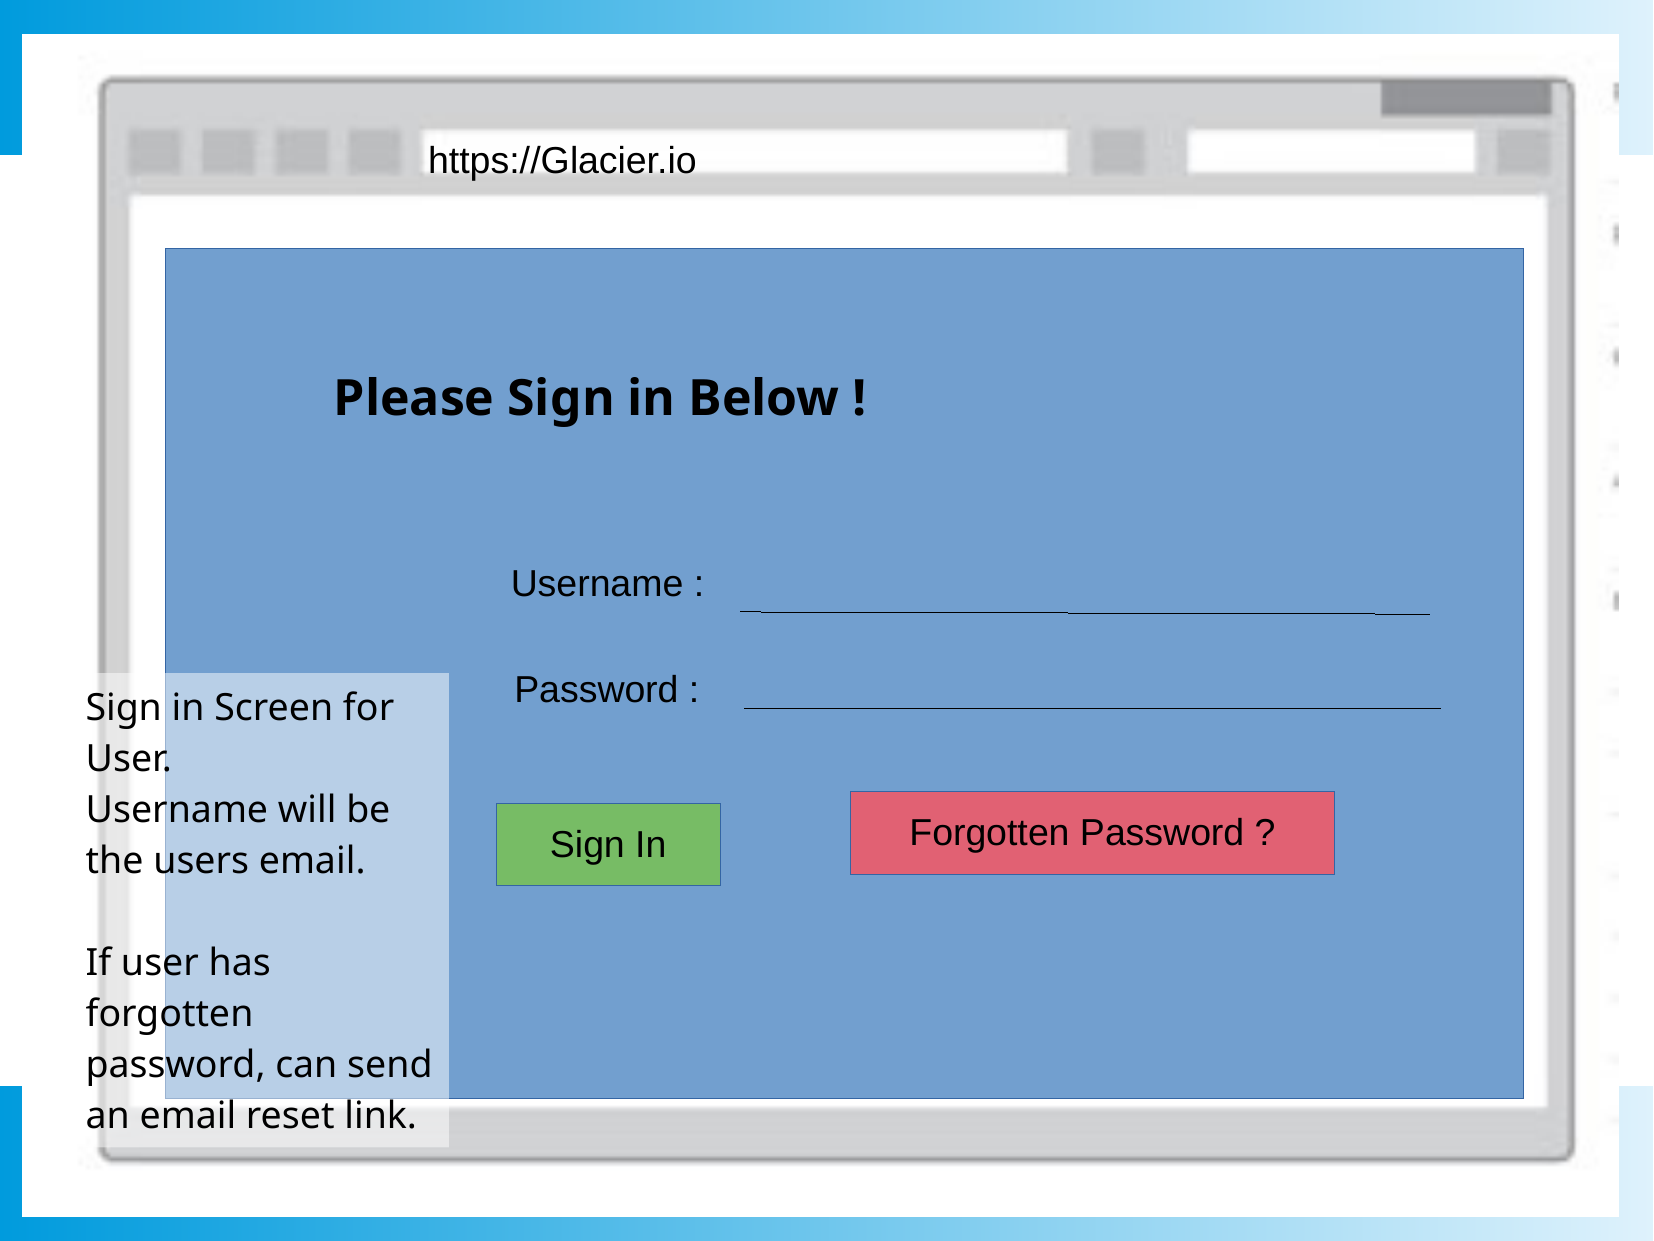

#
https://Glacier.io
Please Sign in Below !
Username :
Password :
Sign in Screen for User.
Username will be the users email.
If user has forgotten password, can send an email reset link.
Forgotten Password ?
Sign In